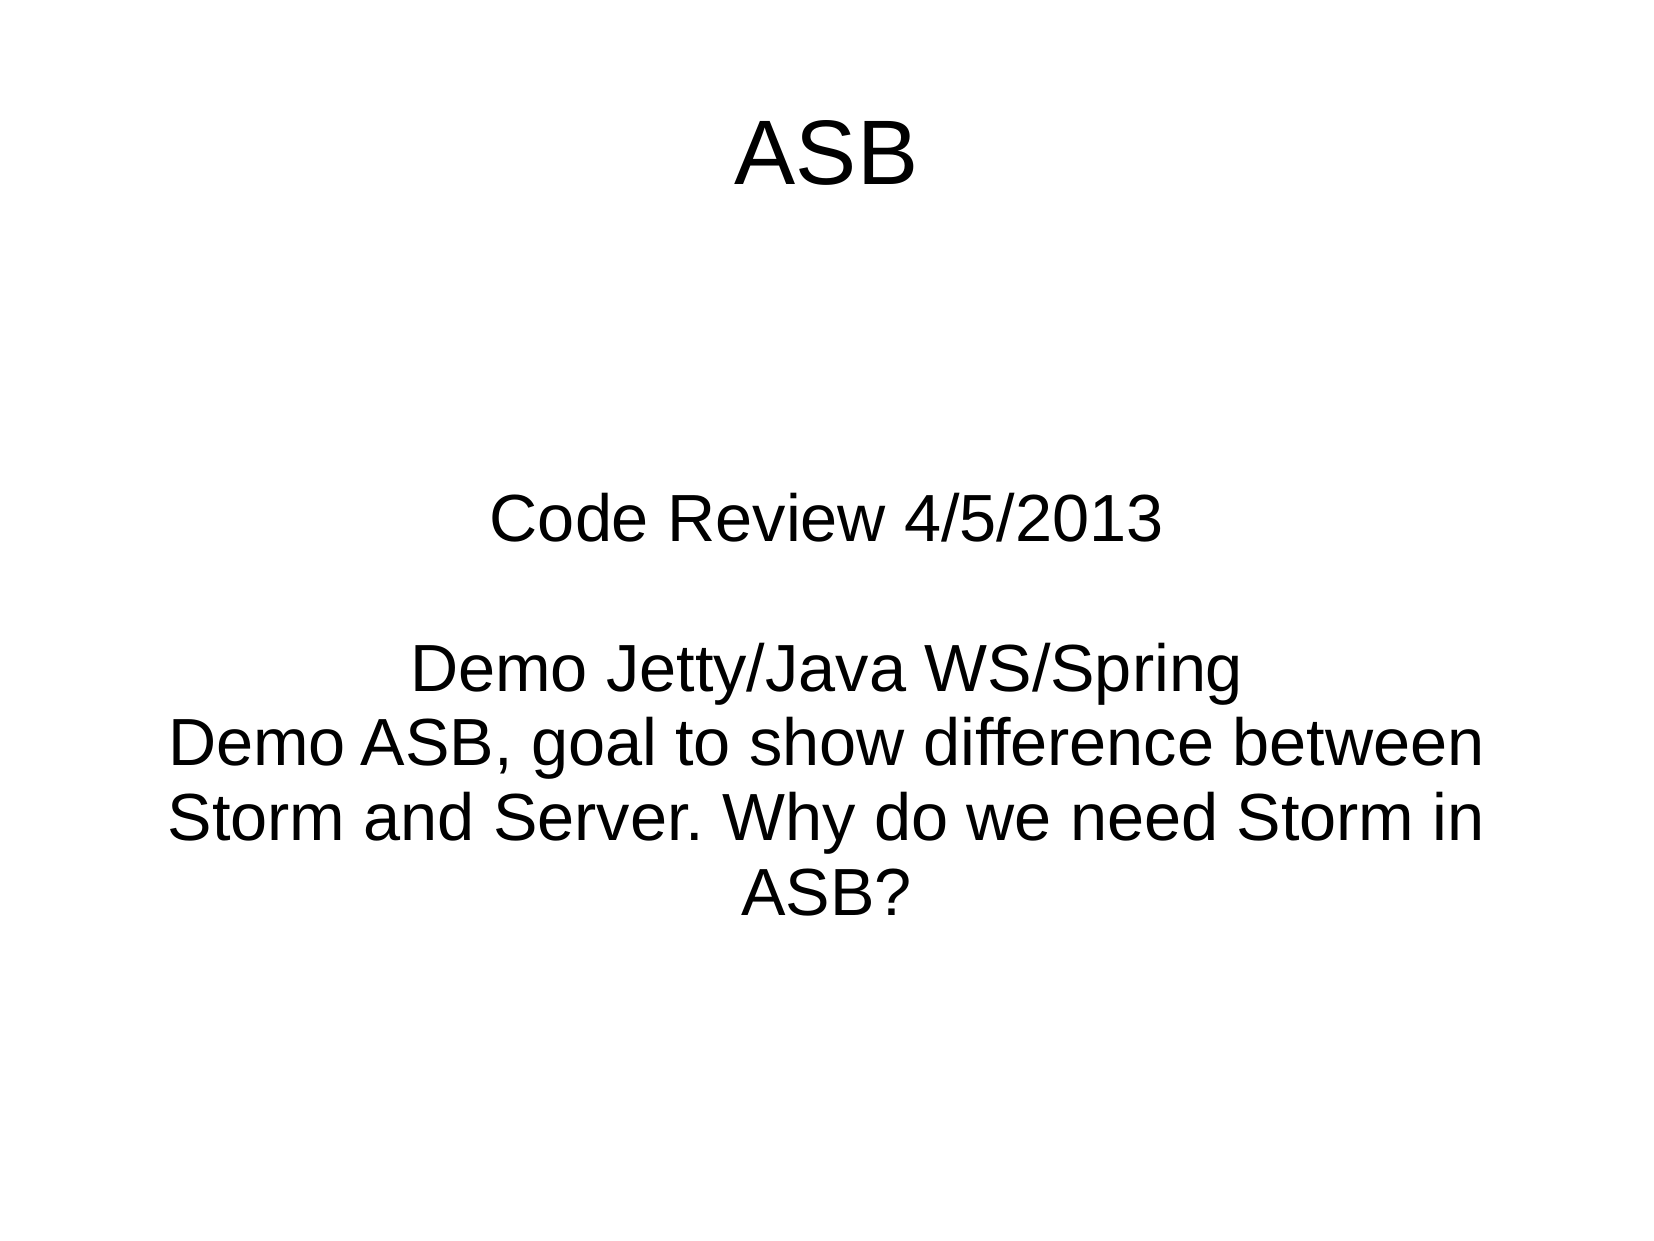

# ASB
Code Review 4/5/2013
Demo Jetty/Java WS/Spring
Demo ASB, goal to show difference between Storm and Server. Why do we need Storm in ASB?